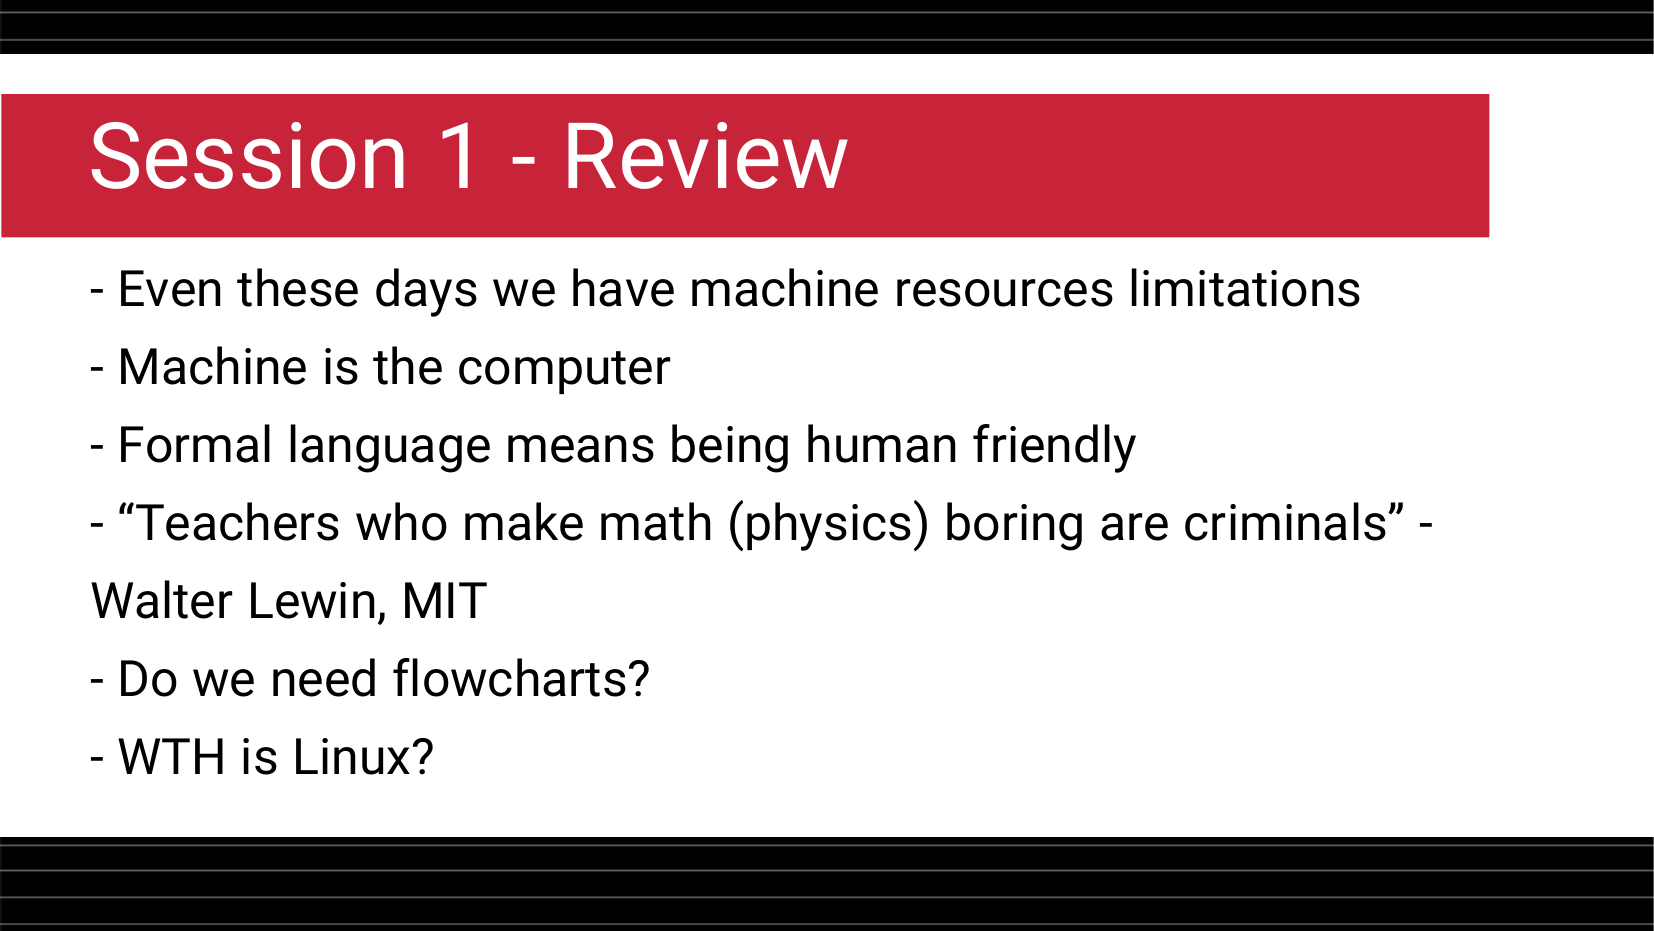

# Session 1 - Review
- Even these days we have machine resources limitations
- Machine is the computer
- Formal language means being human friendly
- “Teachers who make math (physics) boring are criminals” - Walter Lewin, MIT
- Do we need flowcharts?
- WTH is Linux?